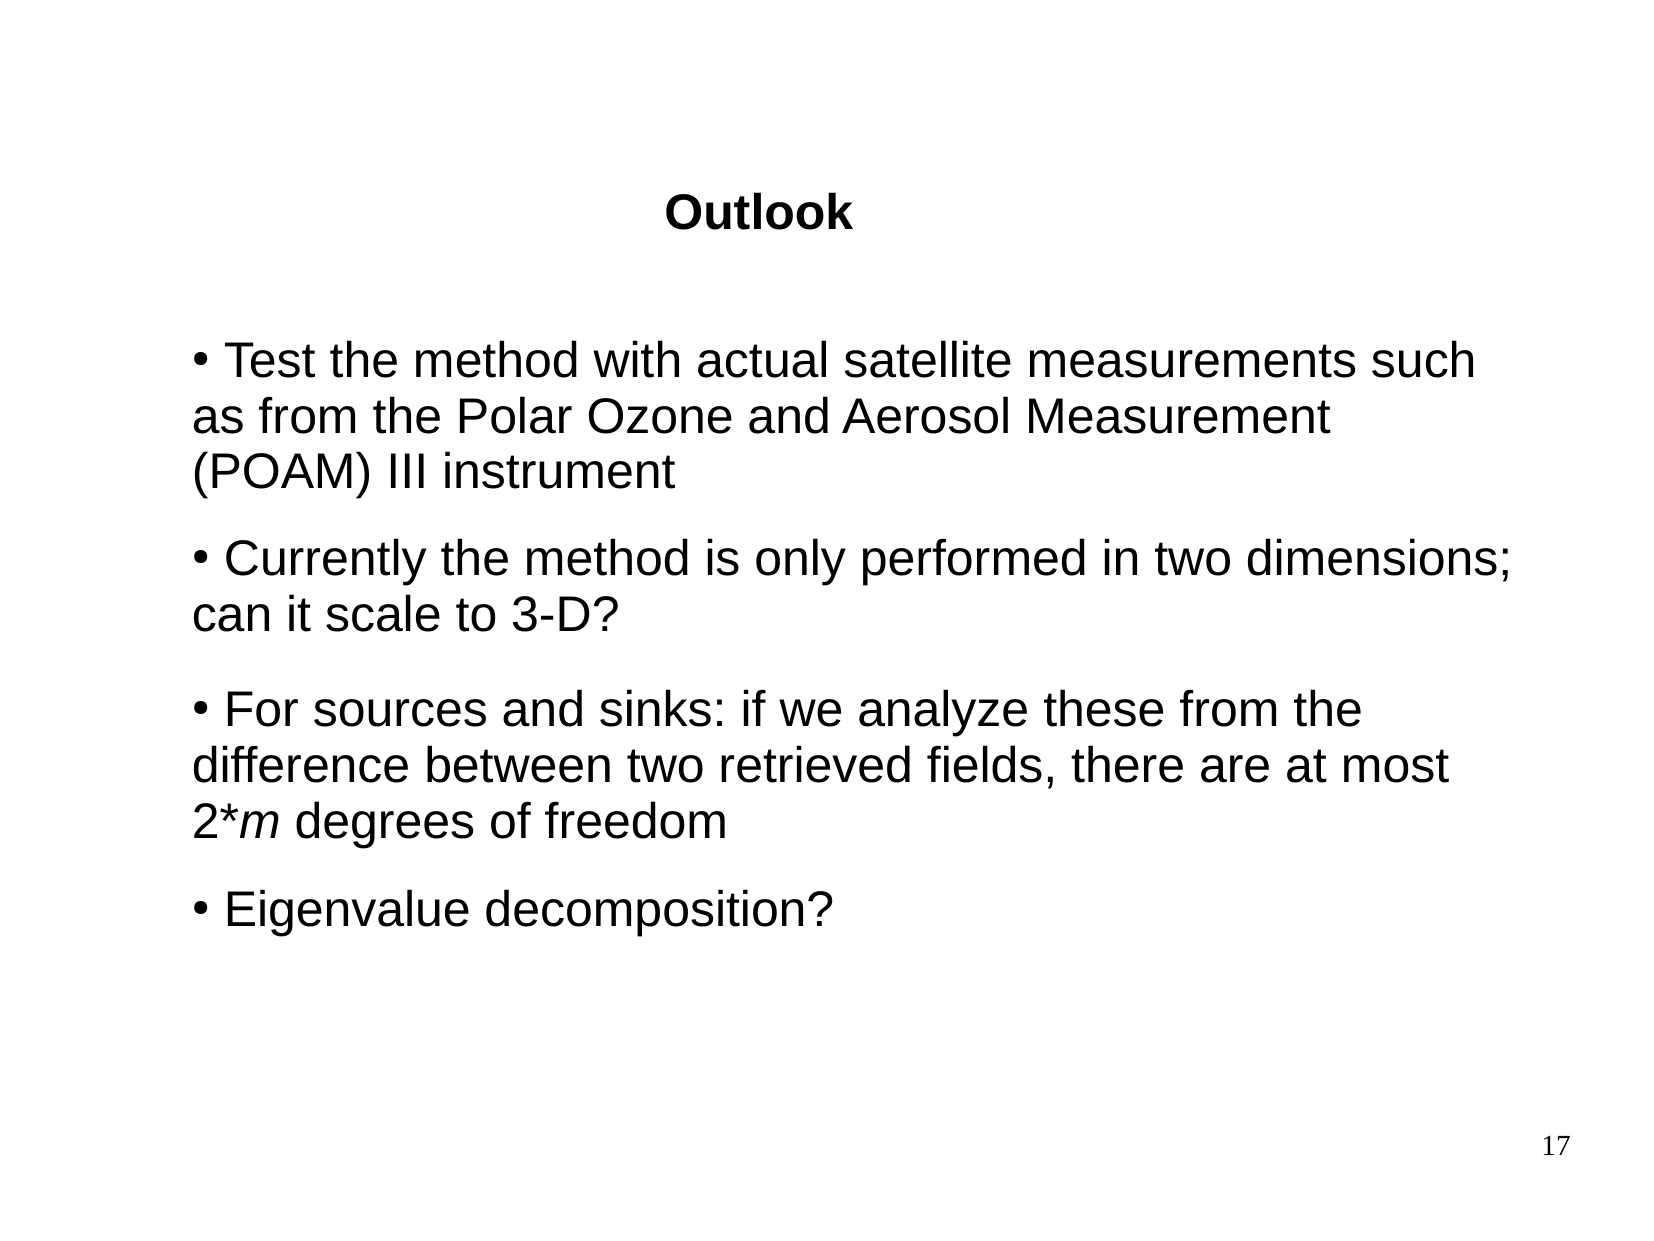

Outlook
 Test the method with actual satellite measurements such as from the Polar Ozone and Aerosol Measurement (POAM) III instrument
 Currently the method is only performed in two dimensions; can it scale to 3-D?
 For sources and sinks: if we analyze these from the difference between two retrieved fields, there are at most 2*m degrees of freedom
 Eigenvalue decomposition?
17